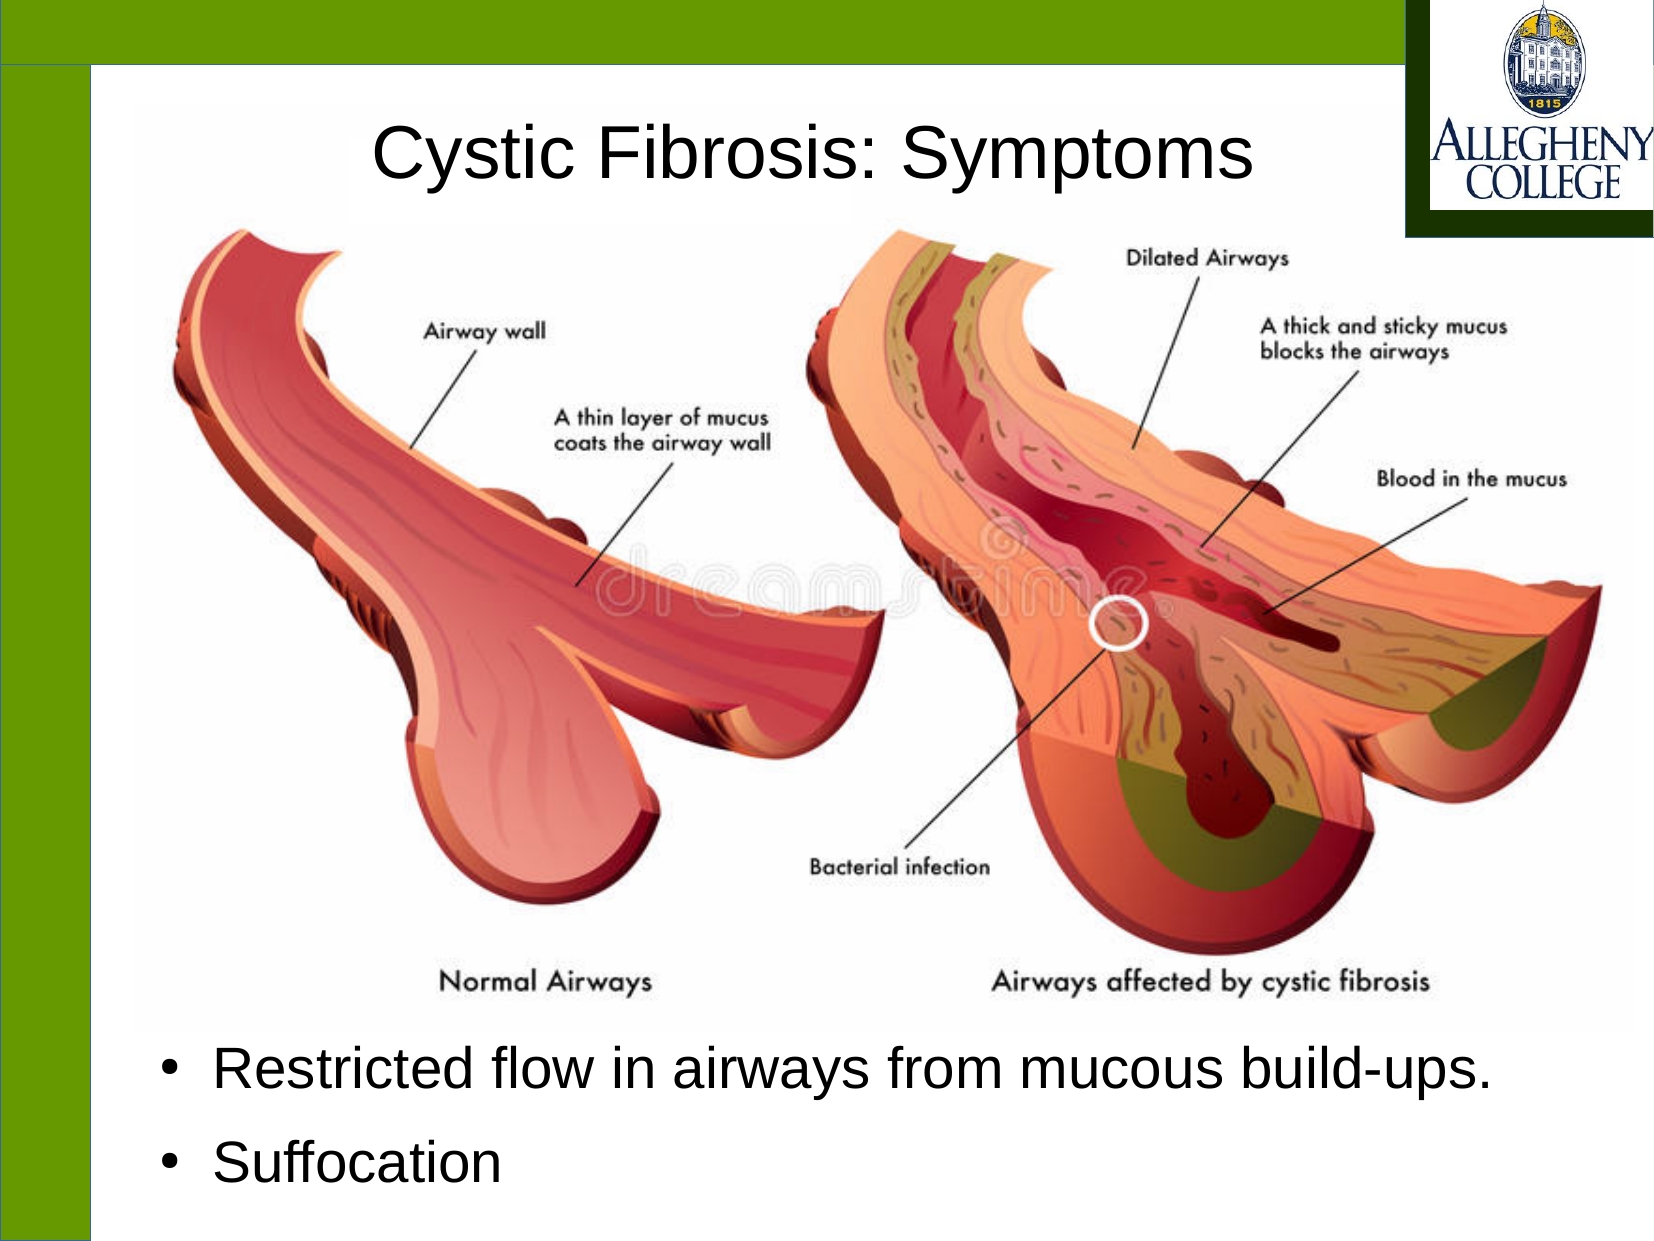

Cystic Fibrosis: Symptoms
# Restricted flow in airways from mucous build-ups.
Suffocation